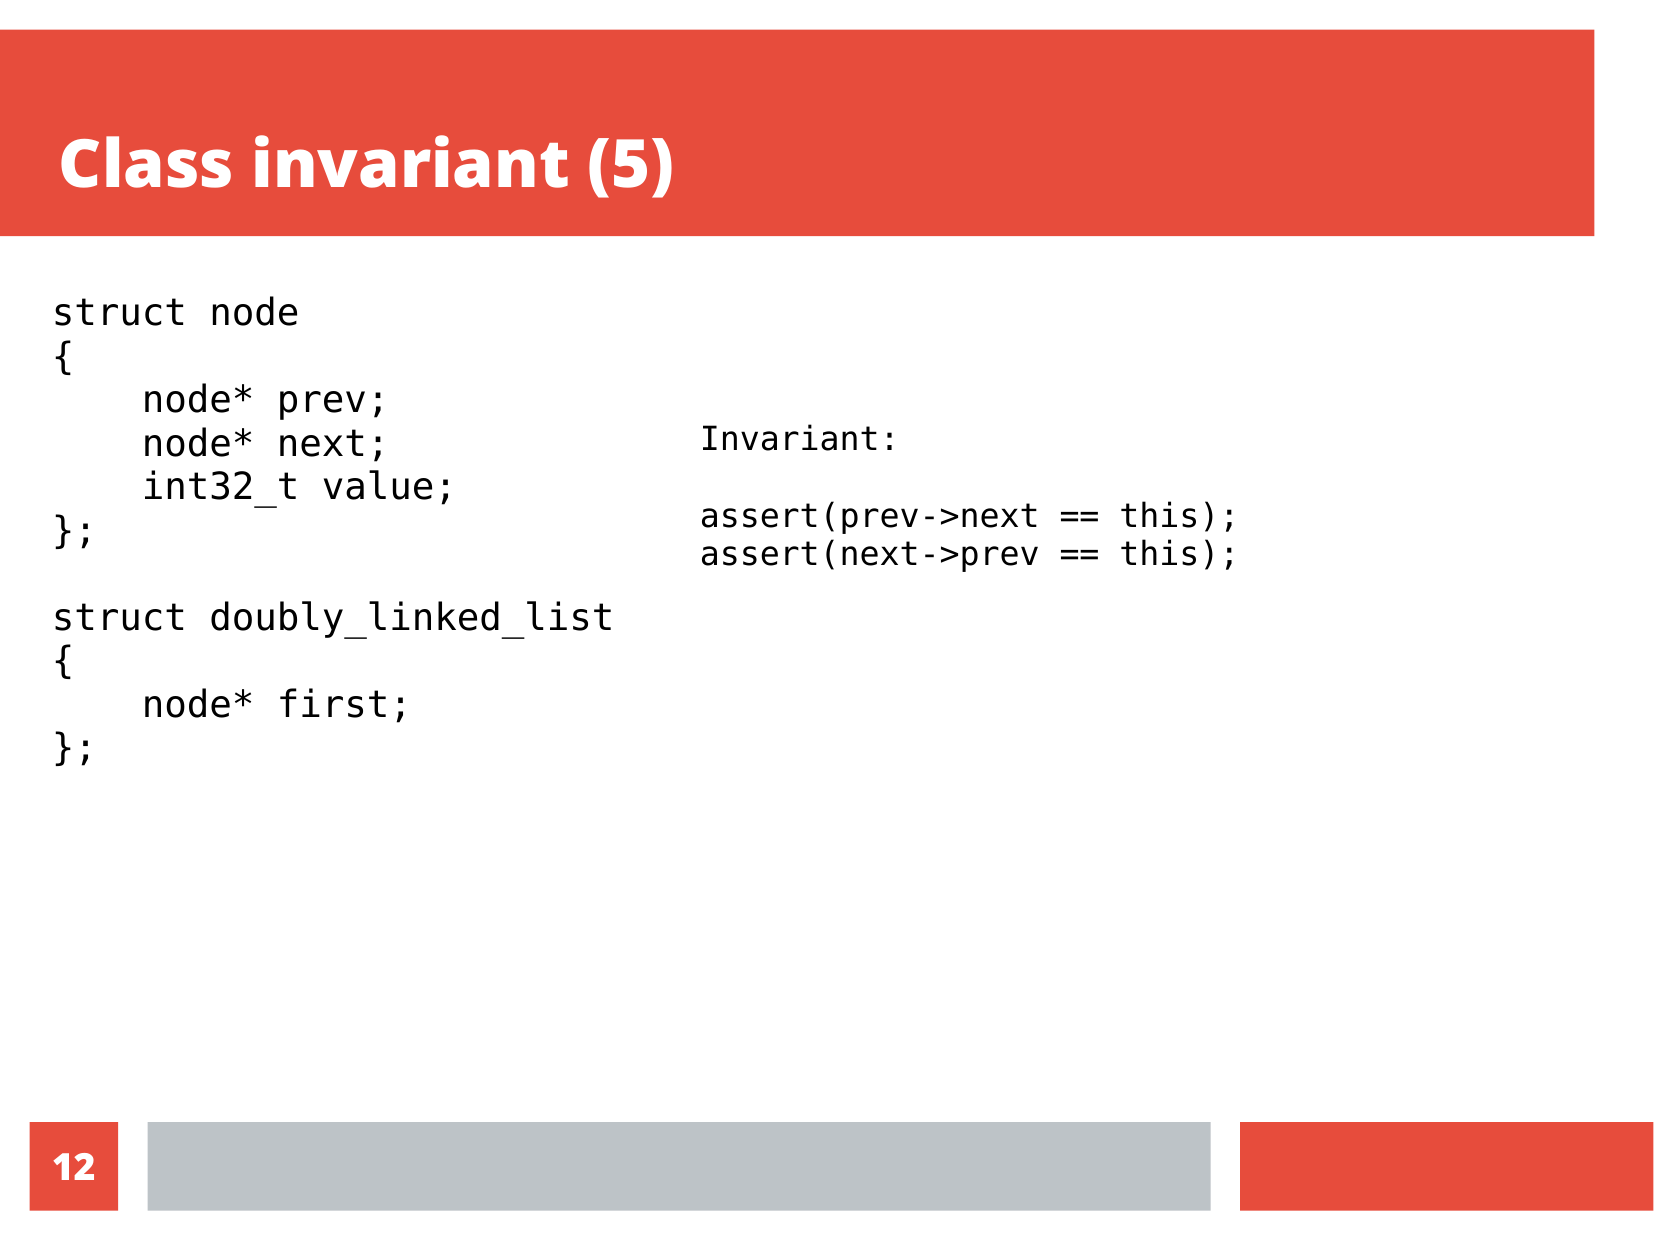

# Class invariant (5)
struct node
{
 node* prev;
 node* next;
 int32_t value;
};
struct doubly_linked_list
{
 node* first;
};
Invariant:
assert(prev->next == this);
assert(next->prev == this);
12